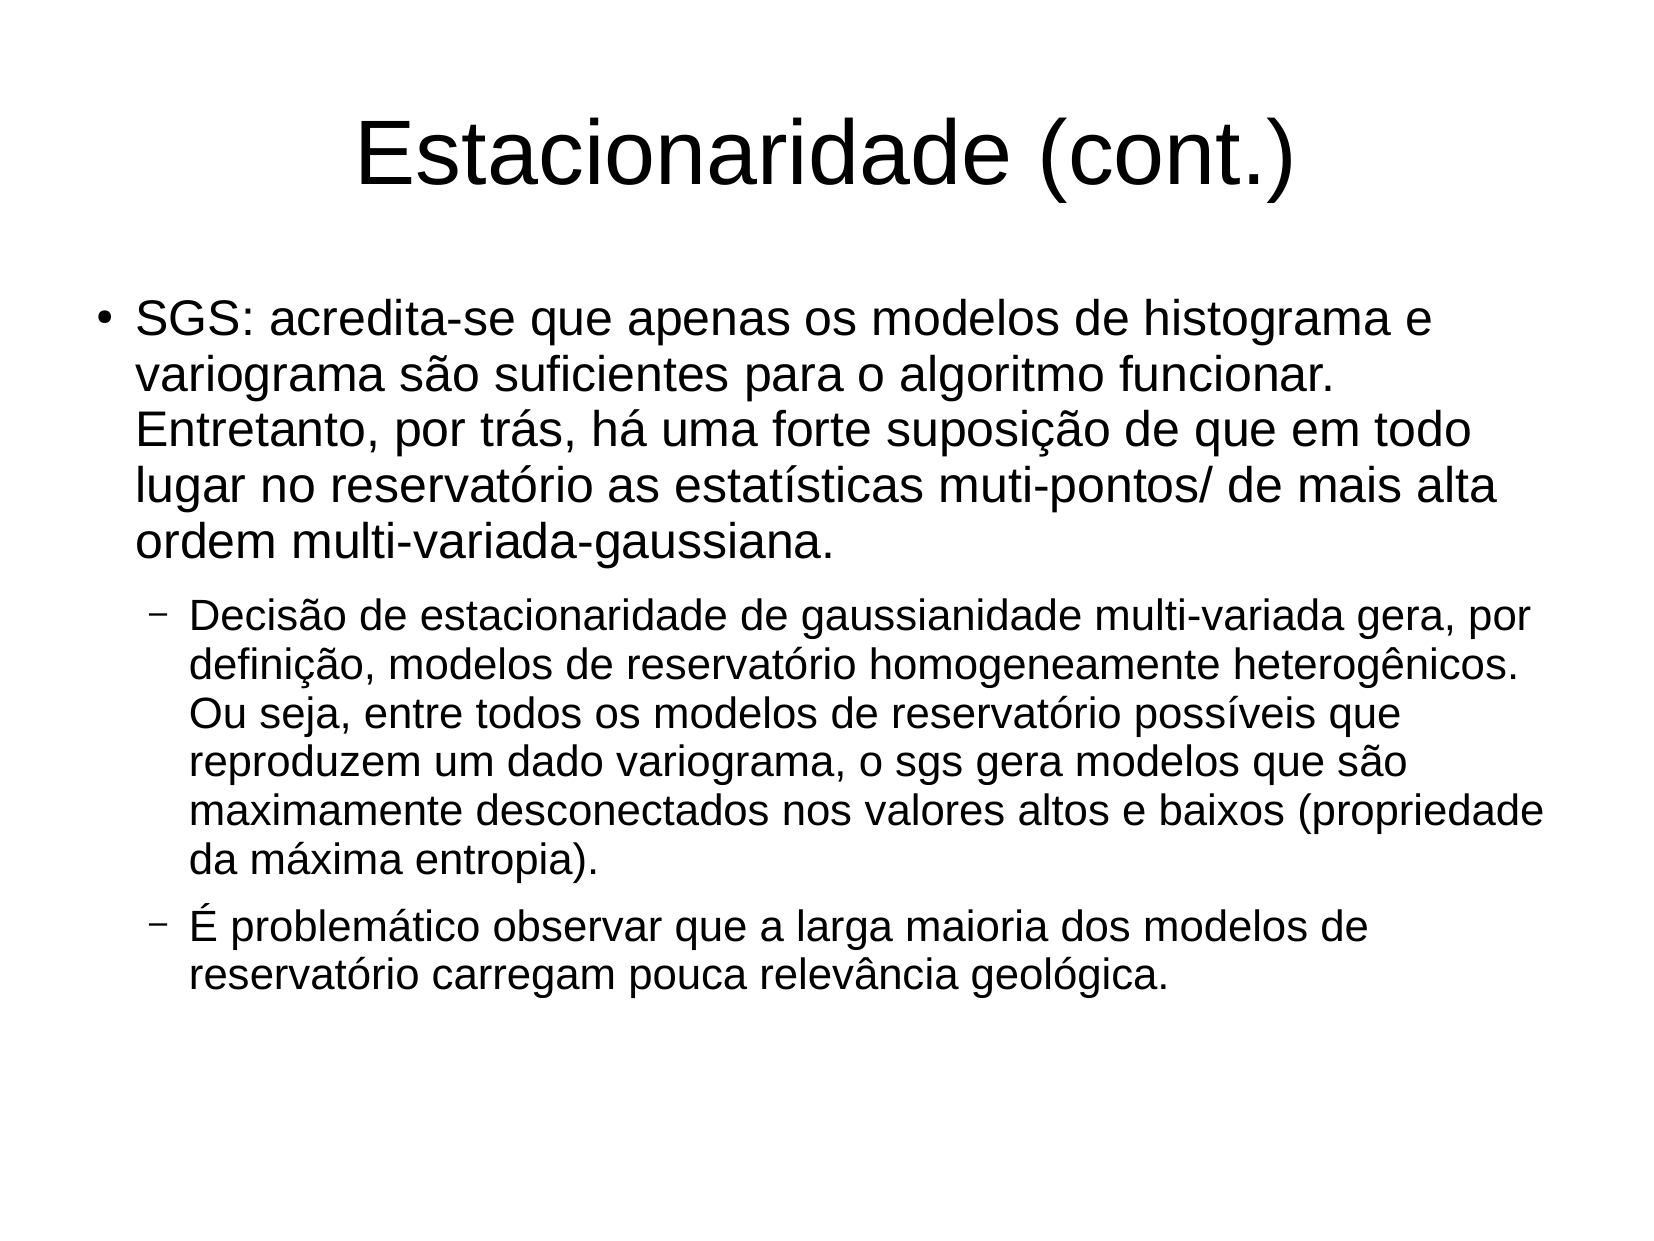

# Estacionaridade (cont.)
SGS: acredita-se que apenas os modelos de histograma e variograma são suficientes para o algoritmo funcionar. Entretanto, por trás, há uma forte suposição de que em todo lugar no reservatório as estatísticas muti-pontos/ de mais alta ordem multi-variada-gaussiana.
Decisão de estacionaridade de gaussianidade multi-variada gera, por definição, modelos de reservatório homogeneamente heterogênicos. Ou seja, entre todos os modelos de reservatório possíveis que reproduzem um dado variograma, o sgs gera modelos que são maximamente desconectados nos valores altos e baixos (propriedade da máxima entropia).
É problemático observar que a larga maioria dos modelos de reservatório carregam pouca relevância geológica.